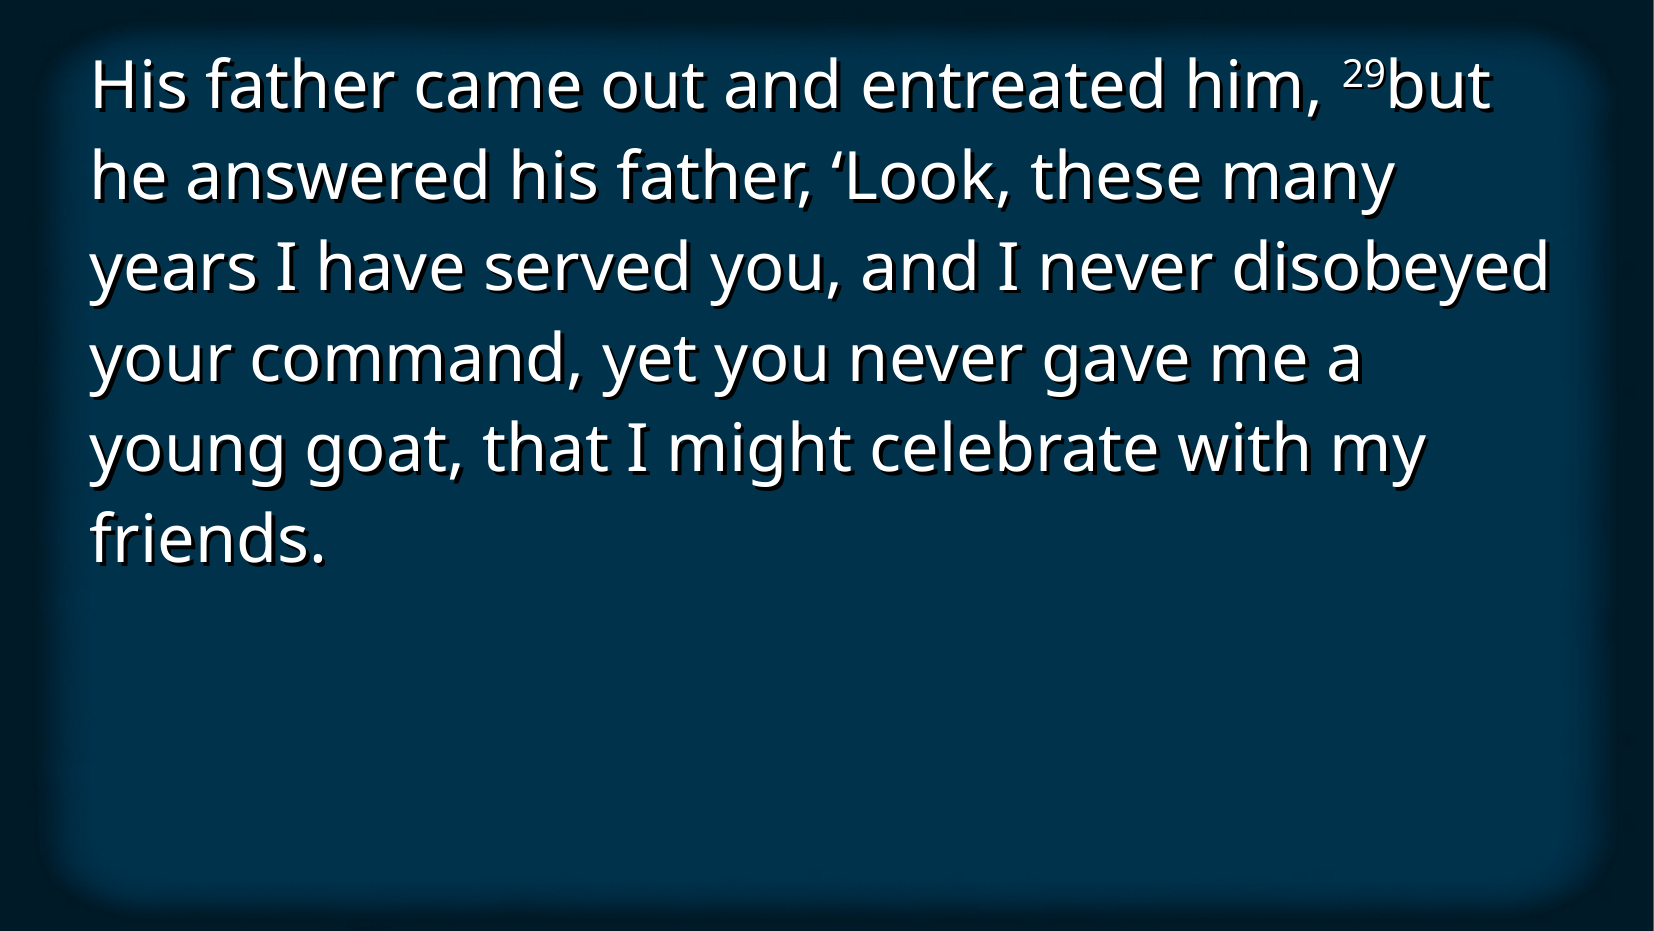

His father came out and entreated him, 29but he answered his father, ‘Look, these many years I have served you, and I never disobeyed your command, yet you never gave me a young goat, that I might celebrate with my friends.